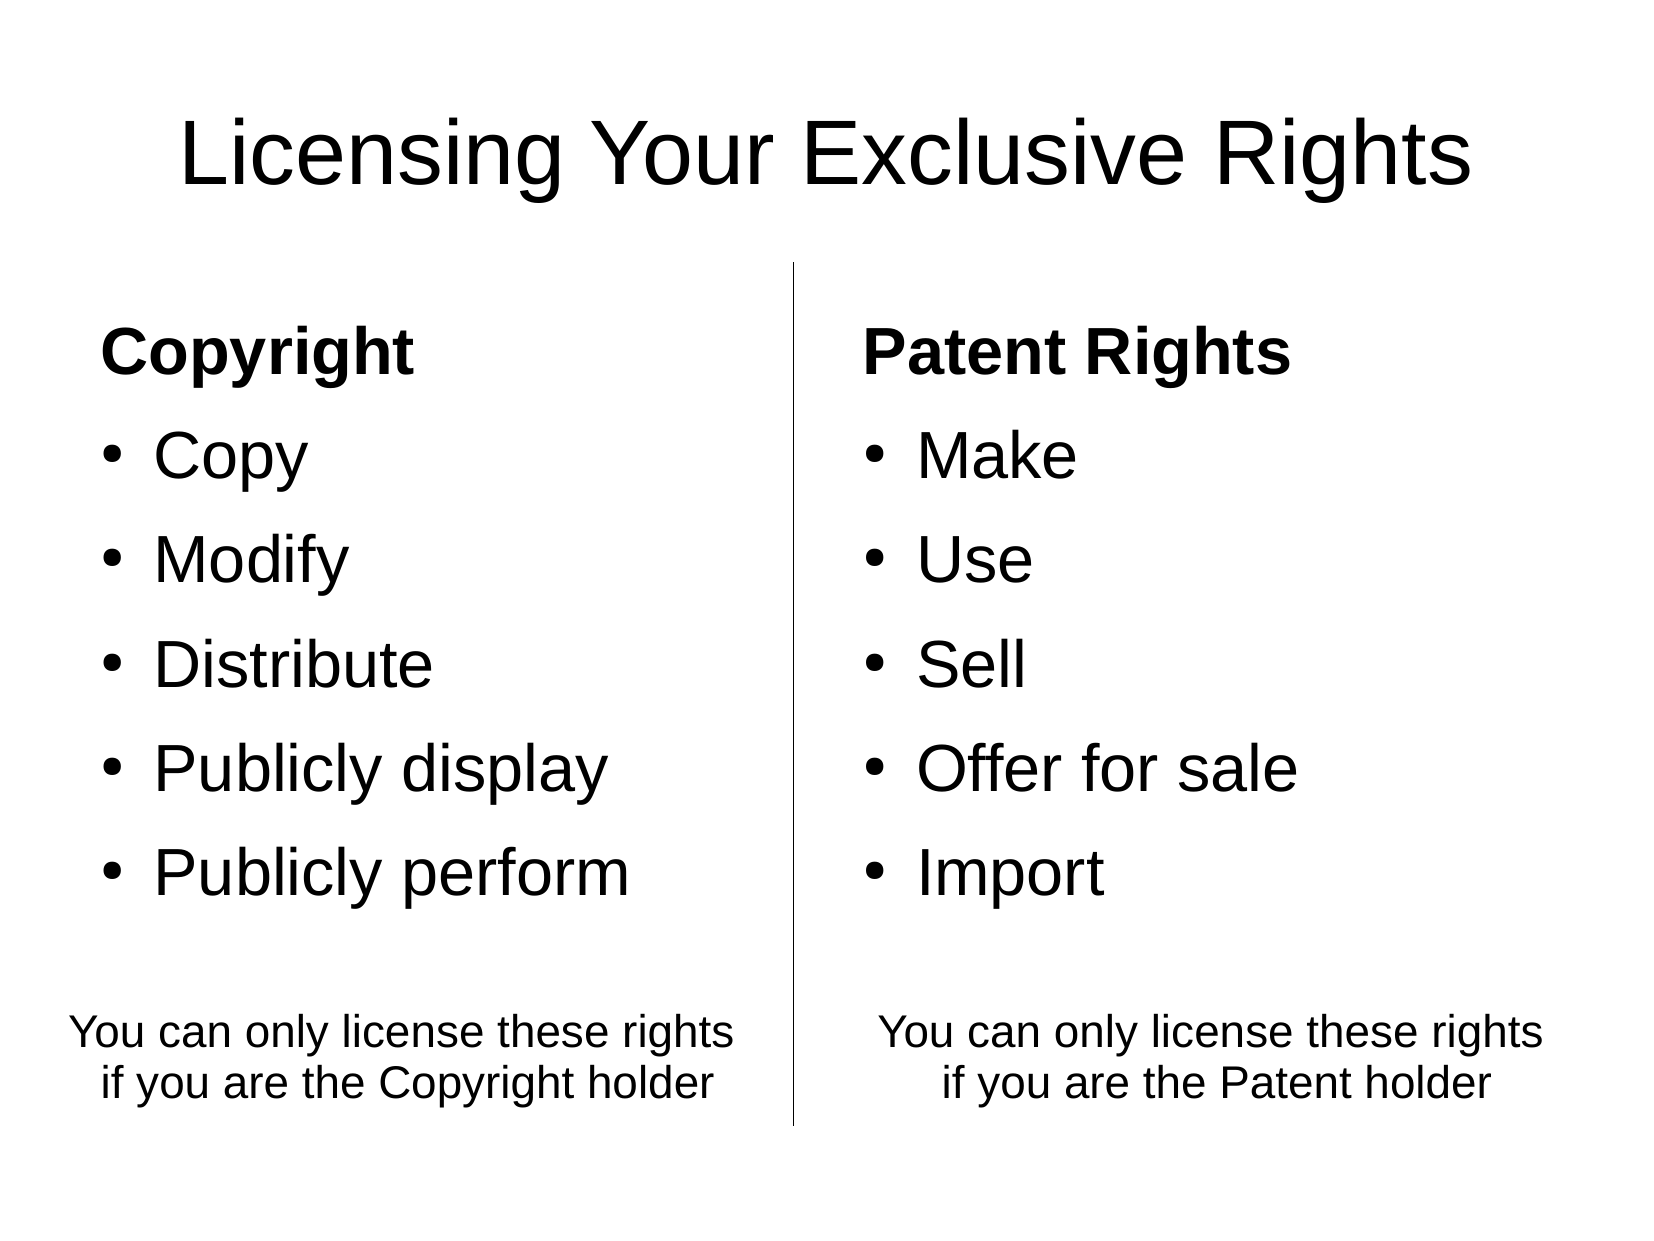

# Licensing Your Exclusive Rights
Copyright
Copy
Modify
Distribute
Publicly display
Publicly perform
Patent Rights
Make
Use
Sell
Offer for sale
Import
You can only license these rights
if you are the Copyright holder
You can only license these rights
if you are the Patent holder